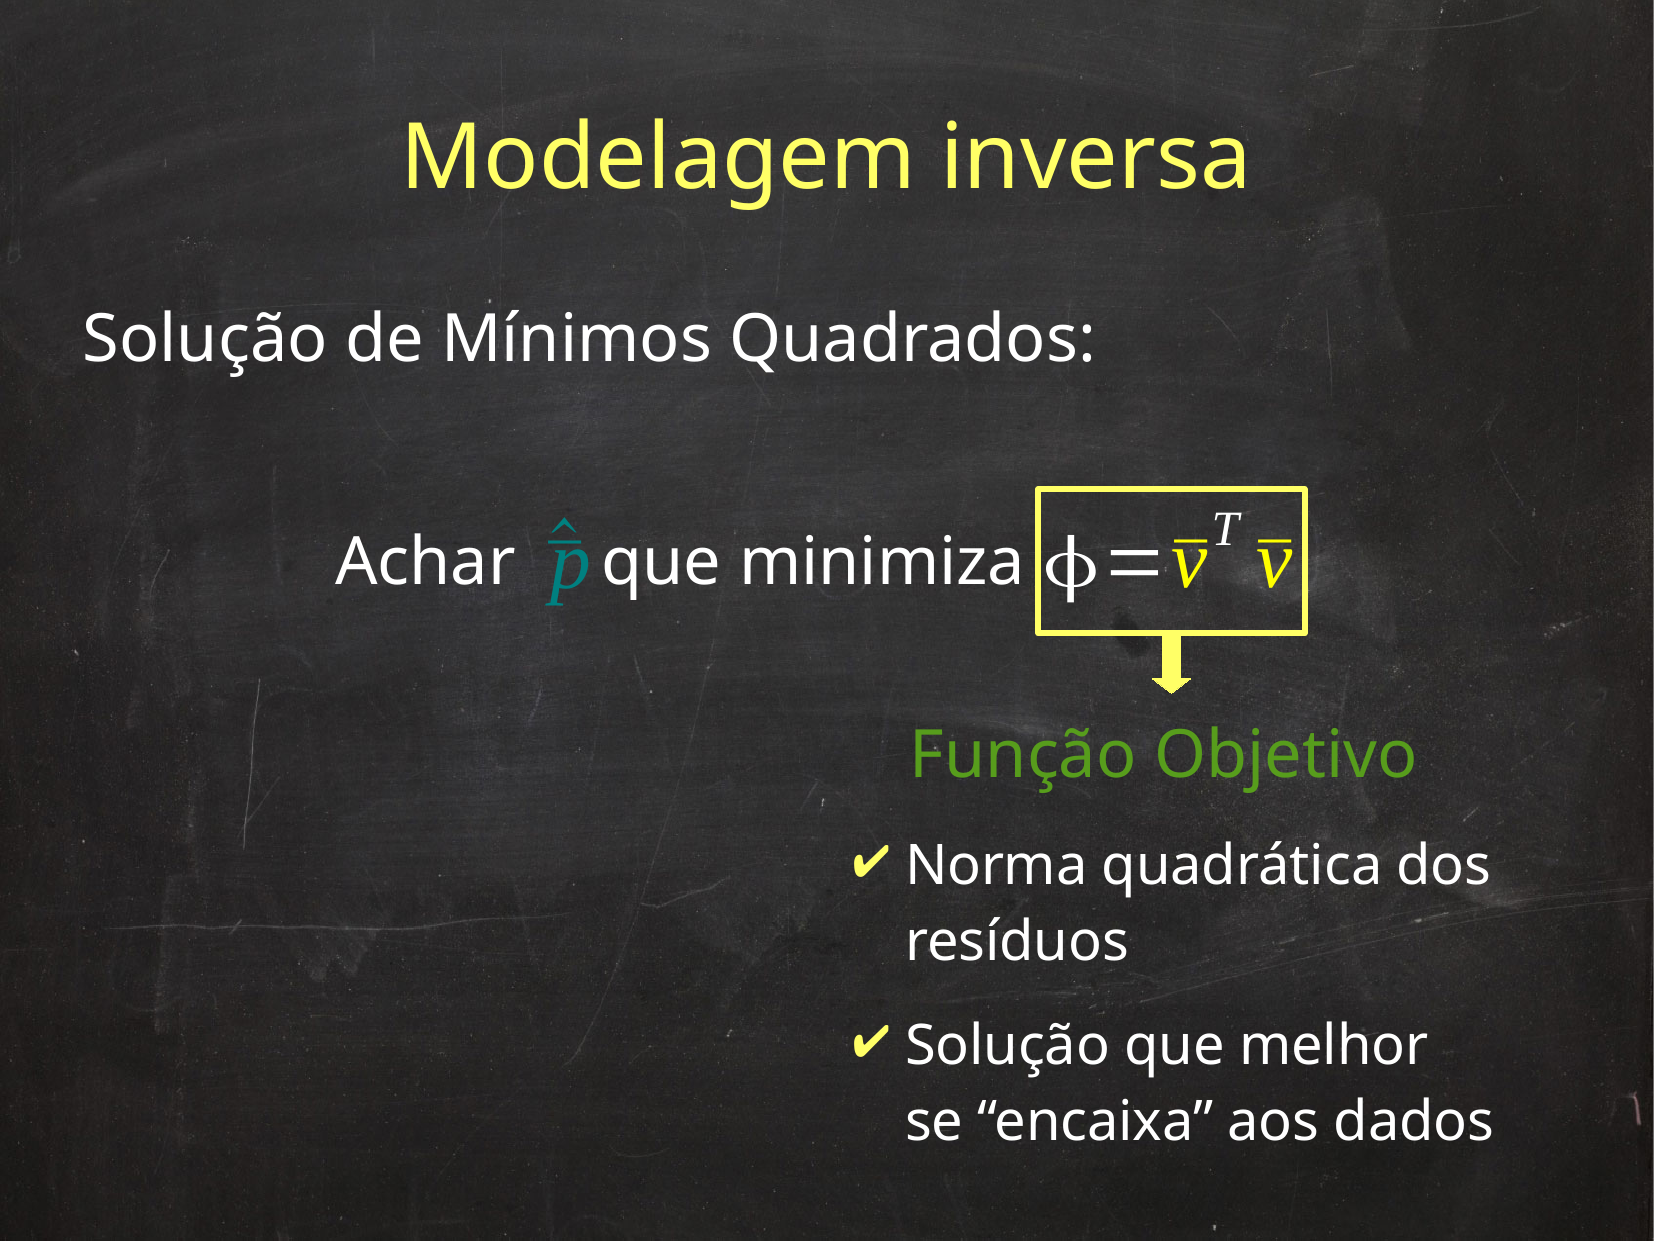

# Modelagem inversa
Solução de Mínimos Quadrados:
Achar que minimiza
Função Objetivo
Norma quadrática dos resíduos
Solução que melhor se “encaixa” aos dados